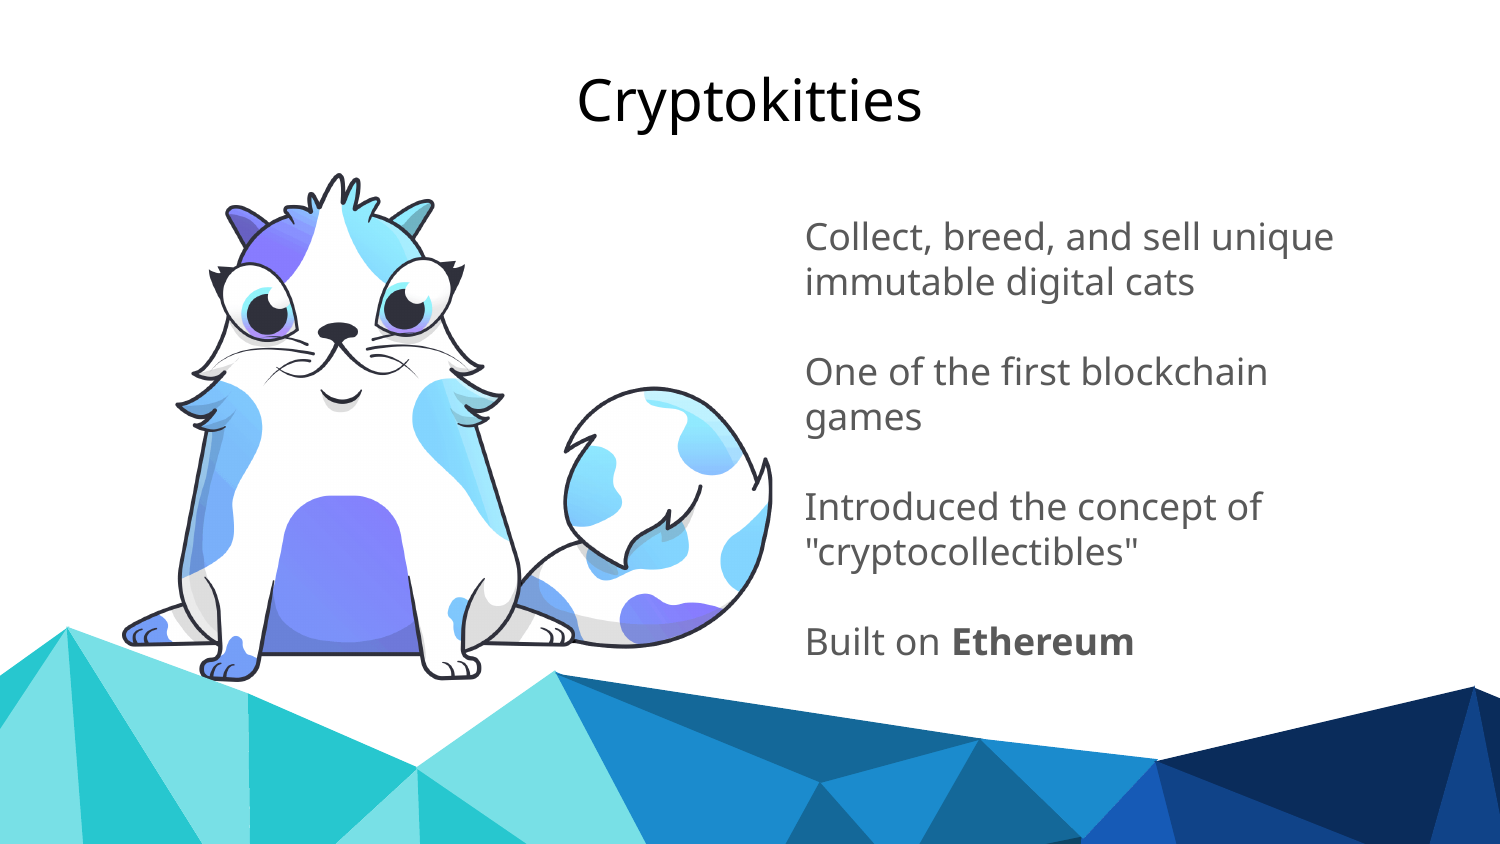

# Cryptokitties
Collect, breed, and sell unique immutable digital cats
One of the first blockchain games
Introduced the concept of "cryptocollectibles"
Built on Ethereum